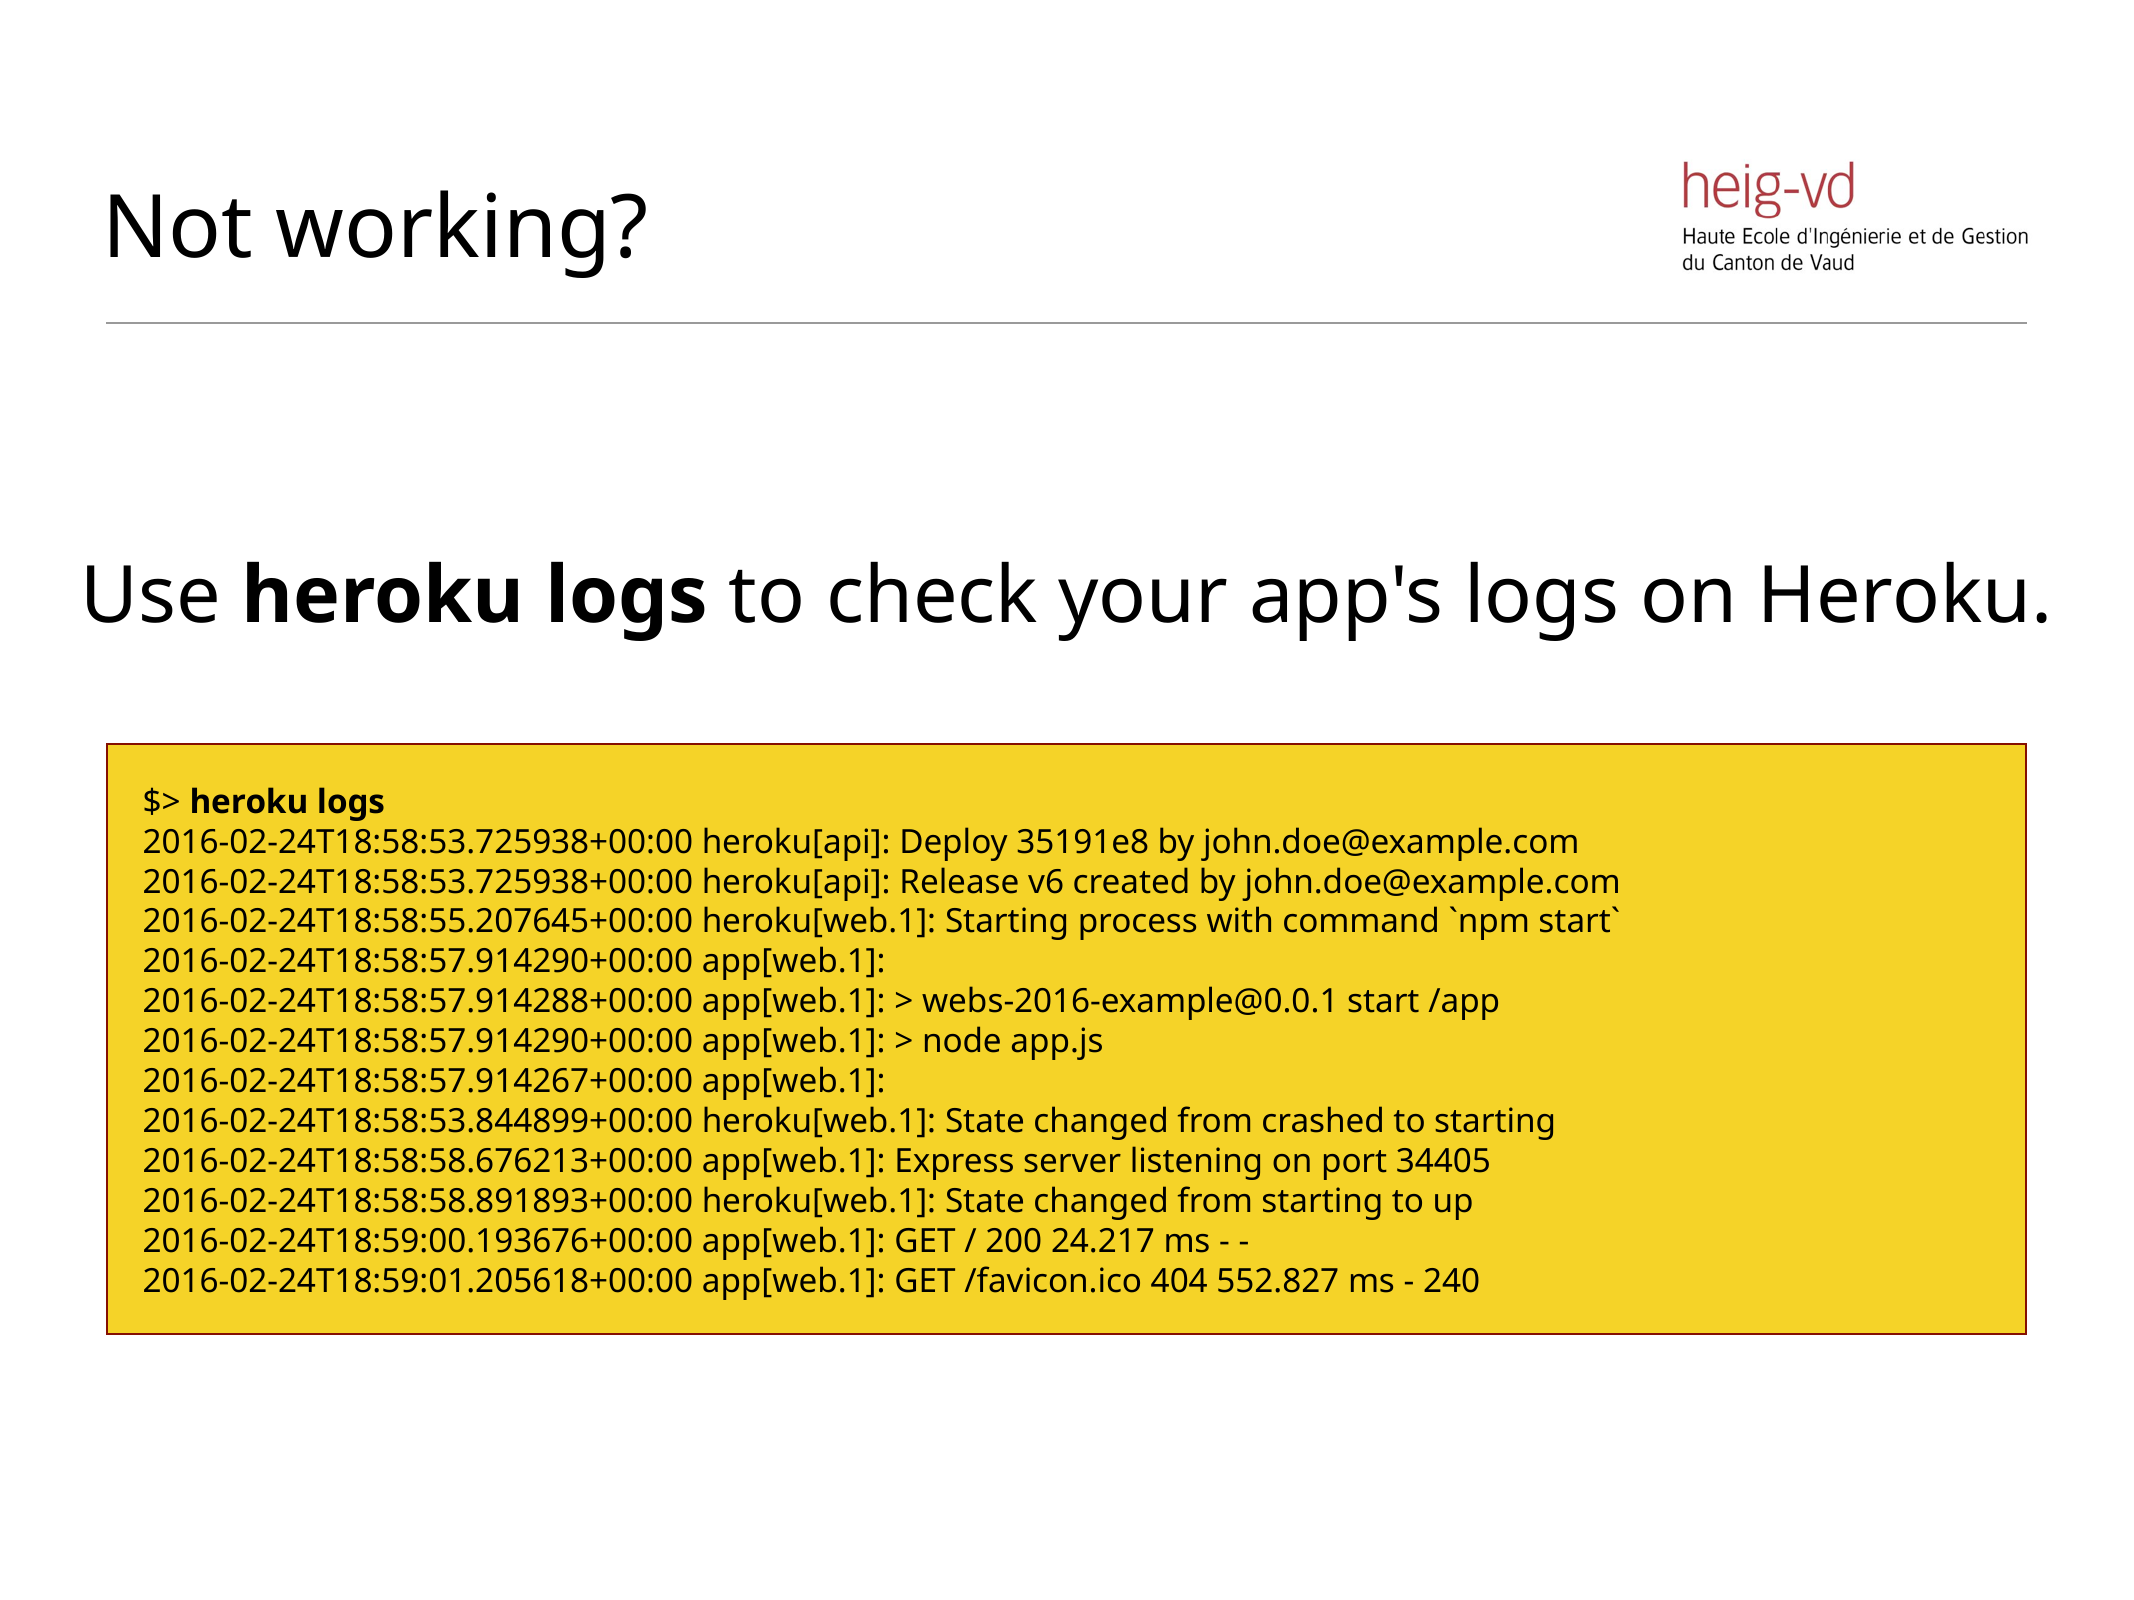

# Not working?
Use heroku logs to check your app's logs on Heroku.
$> heroku logs
2016-02-24T18:58:53.725938+00:00 heroku[api]: Deploy 35191e8 by john.doe@example.com
2016-02-24T18:58:53.725938+00:00 heroku[api]: Release v6 created by john.doe@example.com
2016-02-24T18:58:55.207645+00:00 heroku[web.1]: Starting process with command `npm start`
2016-02-24T18:58:57.914290+00:00 app[web.1]:
2016-02-24T18:58:57.914288+00:00 app[web.1]: > webs-2016-example@0.0.1 start /app
2016-02-24T18:58:57.914290+00:00 app[web.1]: > node app.js
2016-02-24T18:58:57.914267+00:00 app[web.1]:
2016-02-24T18:58:53.844899+00:00 heroku[web.1]: State changed from crashed to starting
2016-02-24T18:58:58.676213+00:00 app[web.1]: Express server listening on port 34405
2016-02-24T18:58:58.891893+00:00 heroku[web.1]: State changed from starting to up
2016-02-24T18:59:00.193676+00:00 app[web.1]: GET / 200 24.217 ms - -
2016-02-24T18:59:01.205618+00:00 app[web.1]: GET /favicon.ico 404 552.827 ms - 240